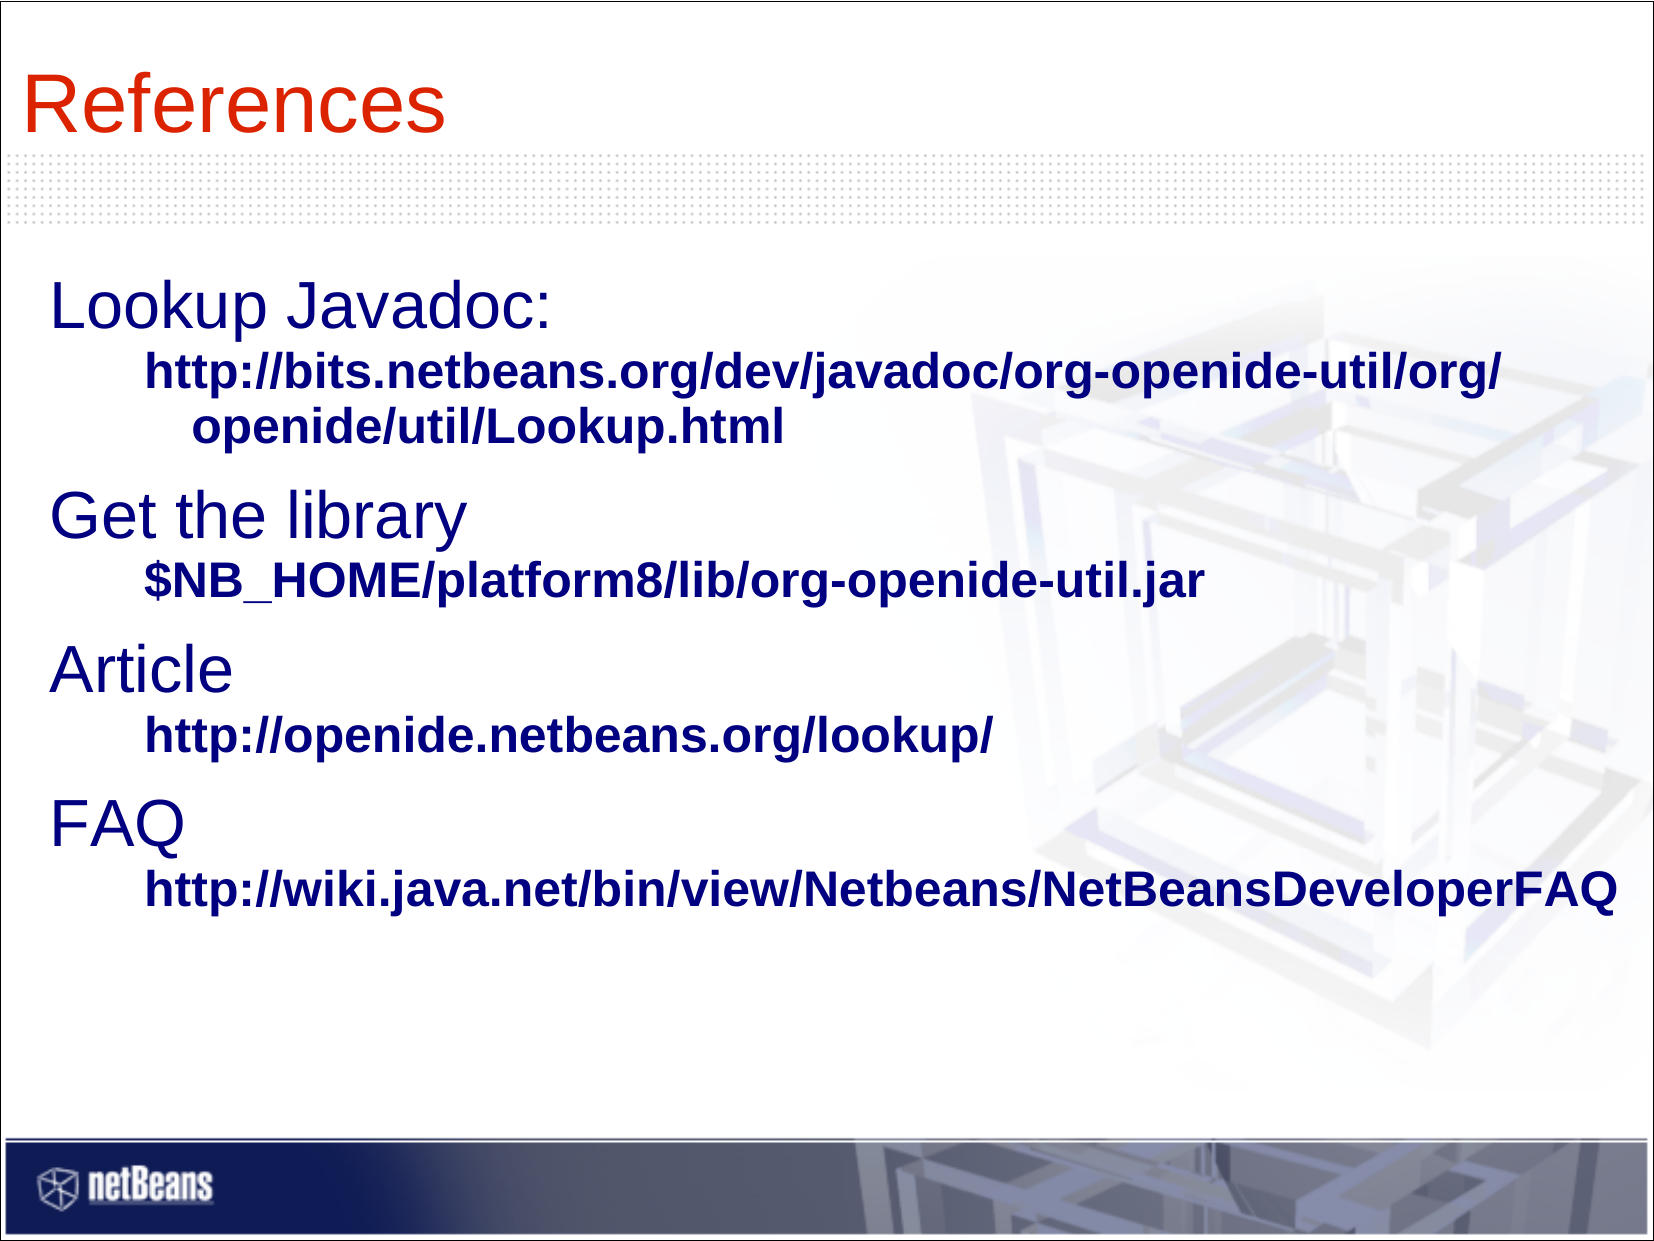

# References
Lookup Javadoc:
http://bits.netbeans.org/dev/javadoc/org-openide-util/org/openide/util/Lookup.html
Get the library
$NB_HOME/platform8/lib/org-openide-util.jar
Article
http://openide.netbeans.org/lookup/
FAQ
http://wiki.java.net/bin/view/Netbeans/NetBeansDeveloperFAQ